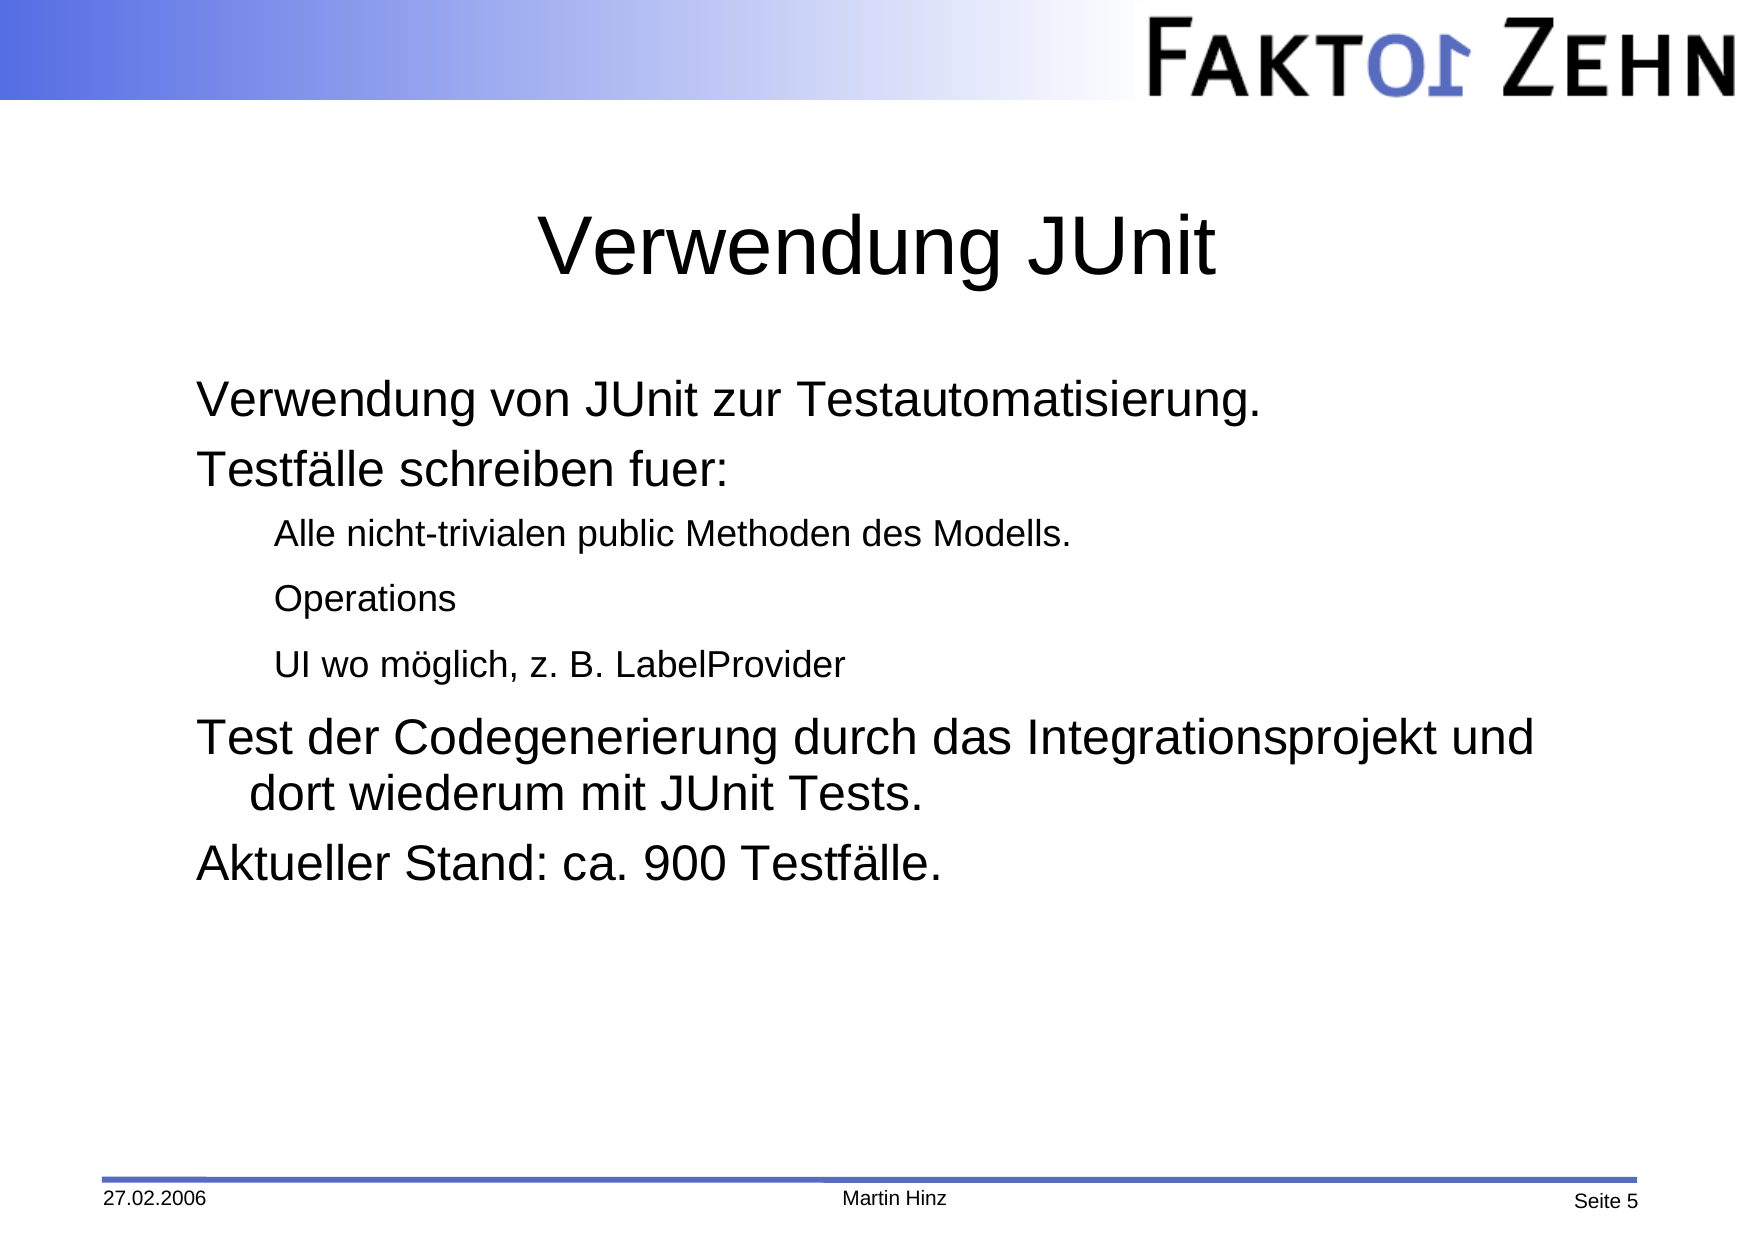

# Verwendung JUnit
Verwendung von JUnit zur Testautomatisierung.
Testfälle schreiben fuer:
Alle nicht-trivialen public Methoden des Modells.
Operations
UI wo möglich, z. B. LabelProvider
Test der Codegenerierung durch das Integrationsprojekt und dort wiederum mit JUnit Tests.
Aktueller Stand: ca. 900 Testfälle.